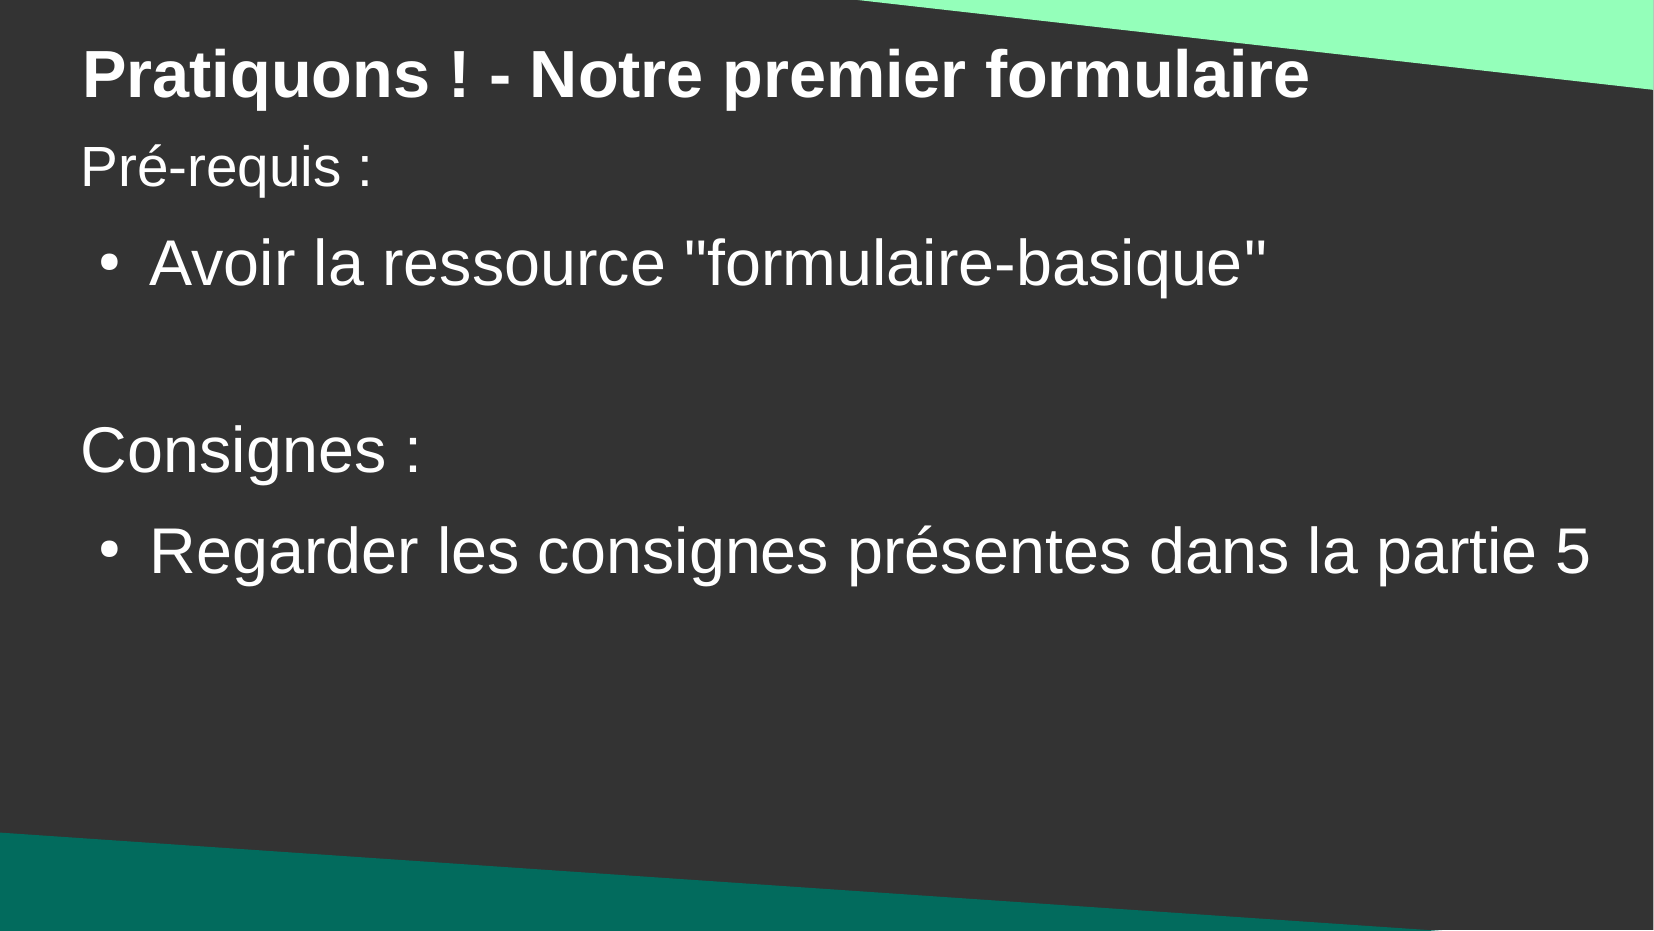

# Pratiquons ! - Notre premier formulaire
Pré-requis :
Avoir la ressource "formulaire-basique"
Consignes :
Regarder les consignes présentes dans la partie 5